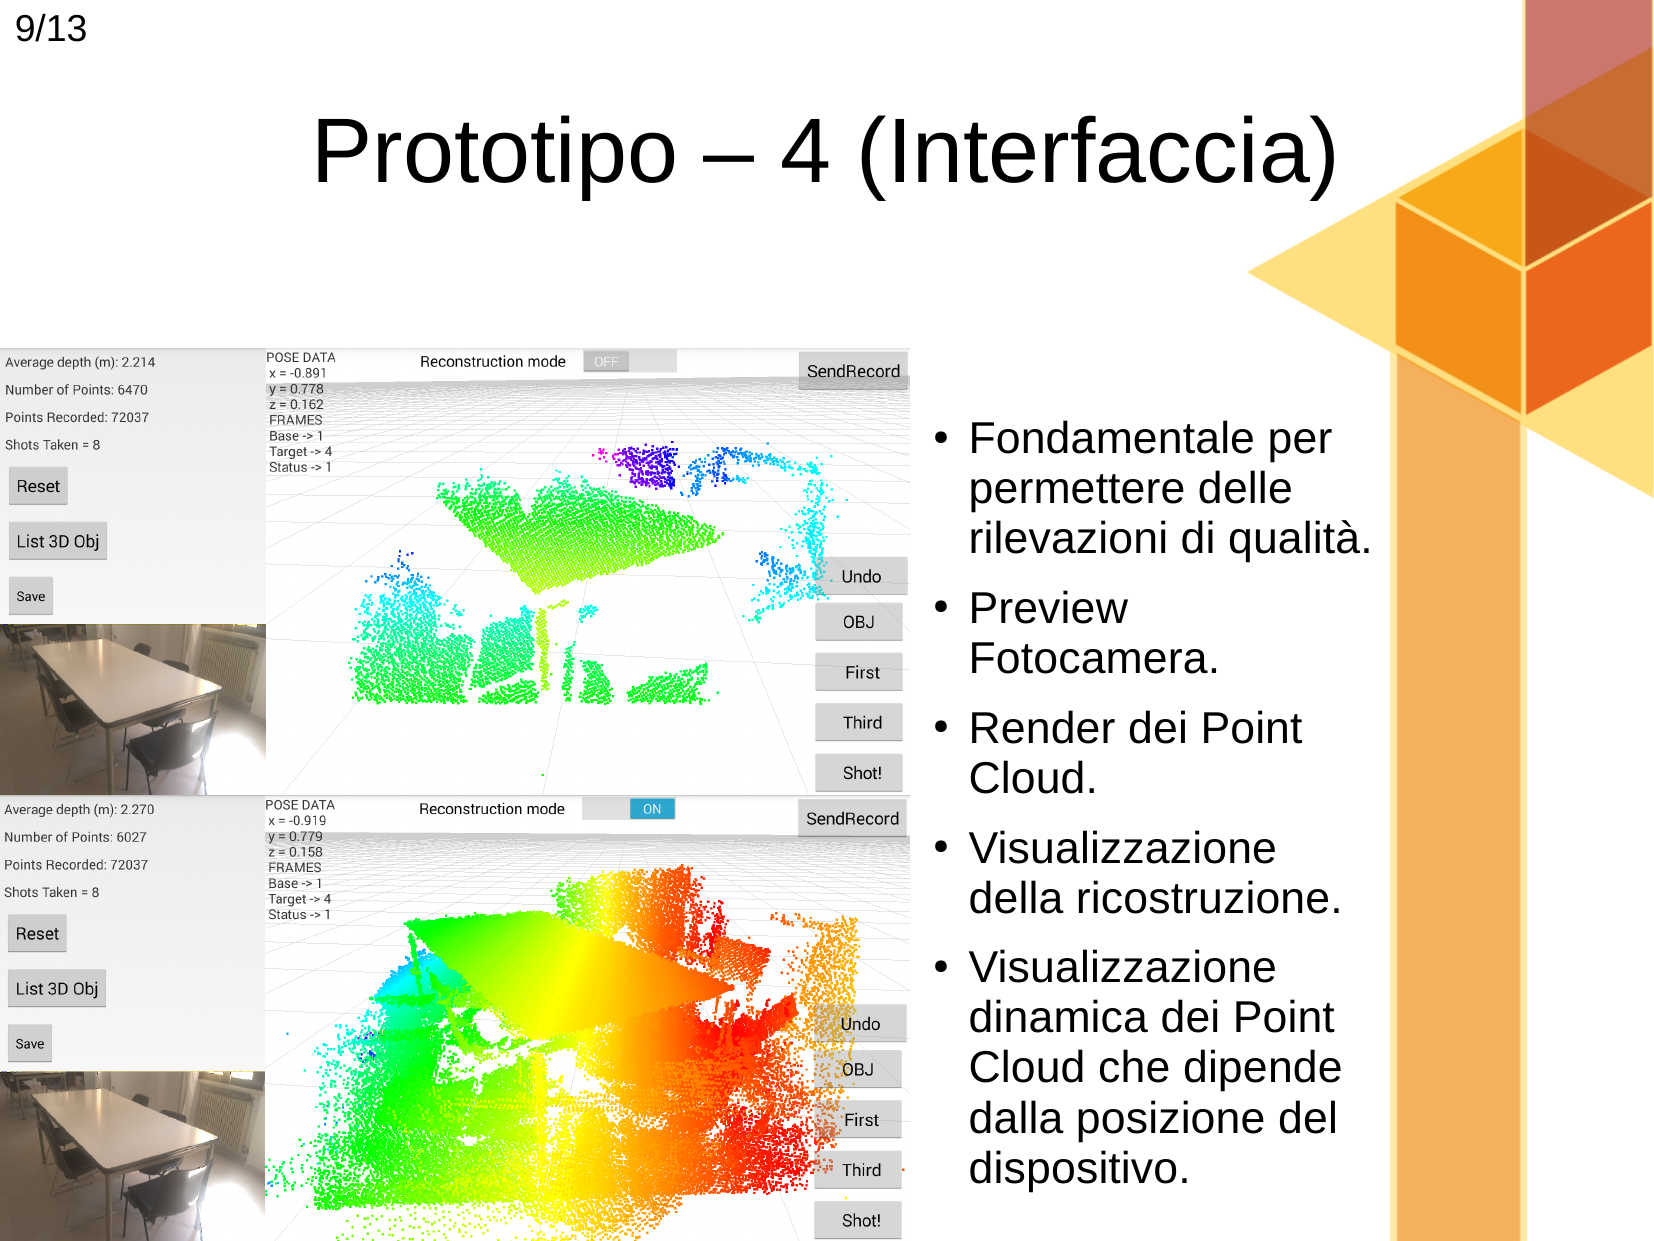

9/13
# Prototipo – 4 (Interfaccia)
Fondamentale per permettere delle rilevazioni di qualità.
Preview Fotocamera.
Render dei Point Cloud.
Visualizzazione della ricostruzione.
Visualizzazione dinamica dei Point Cloud che dipende dalla posizione del dispositivo.